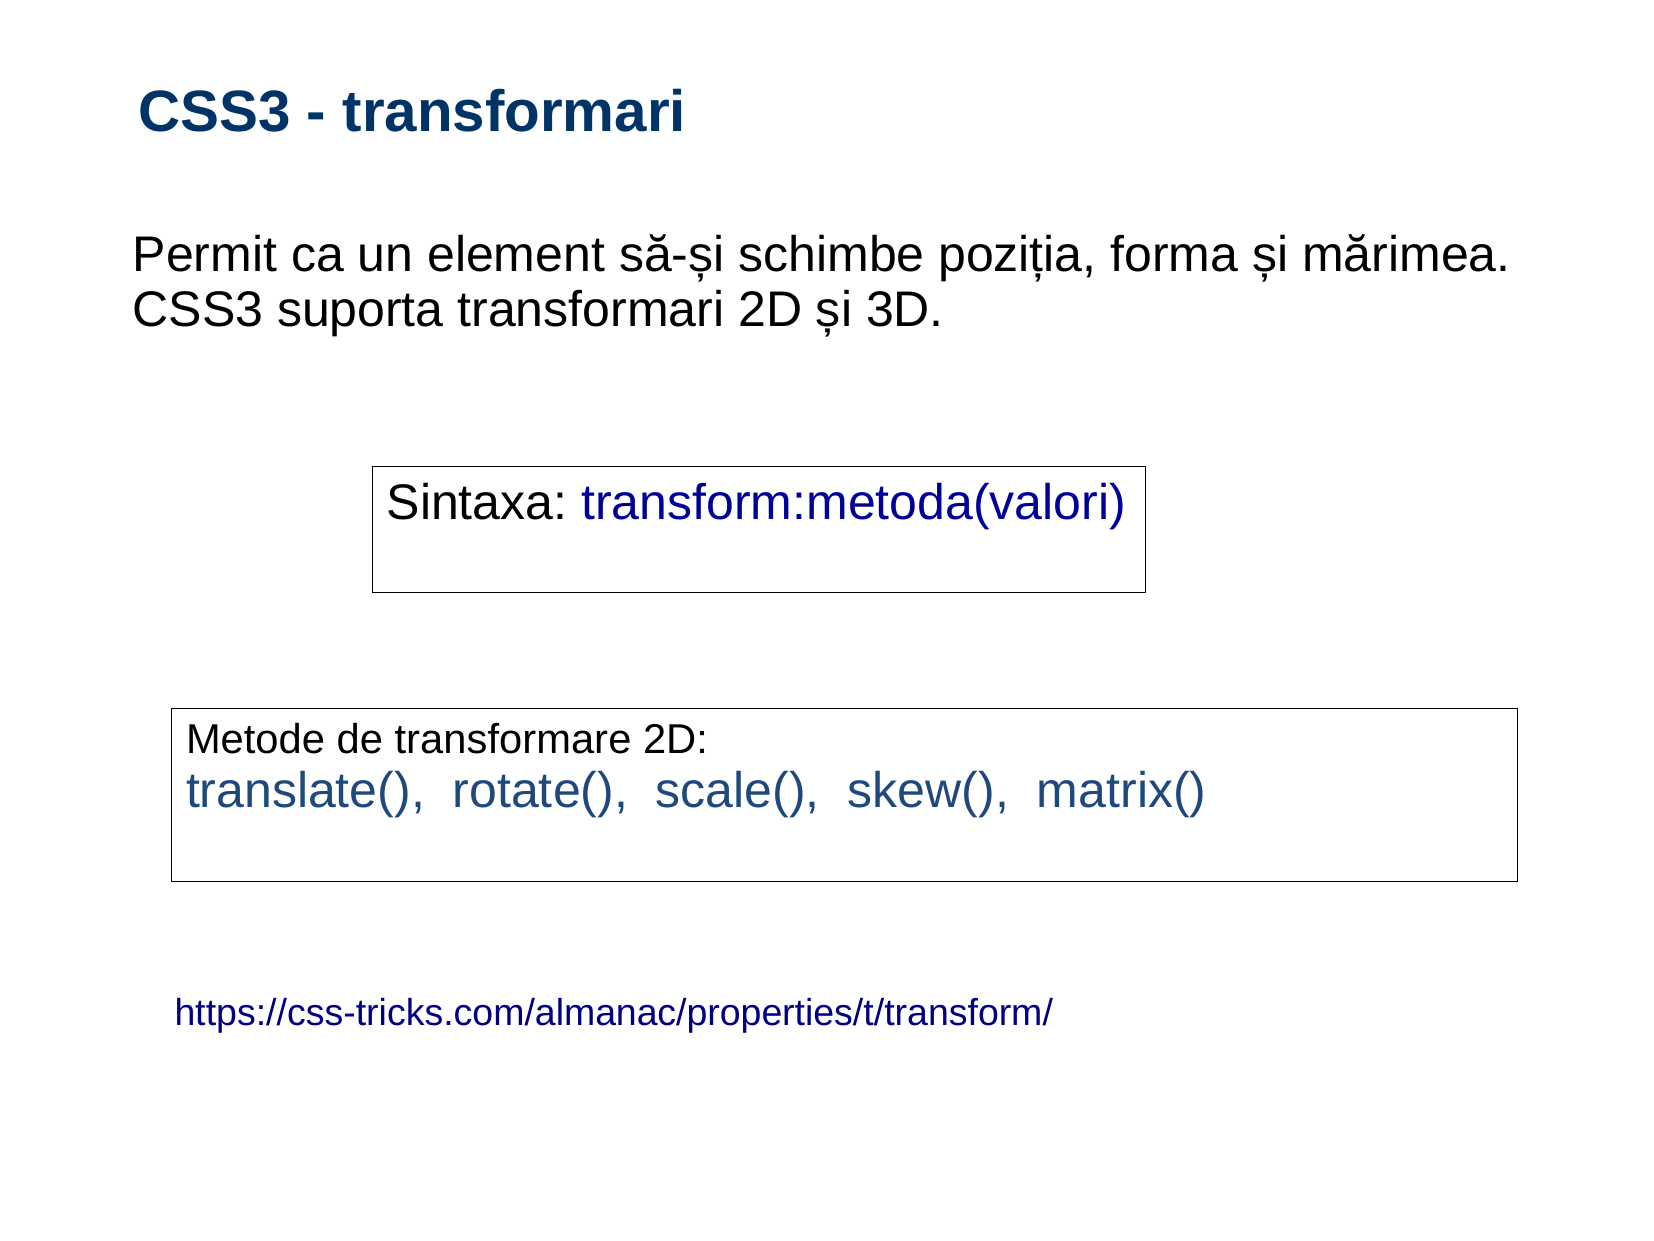

CSS3 - transformari
Permit ca un element să-și schimbe poziția, forma și mărimea.
CSS3 suporta transformari 2D și 3D.
Sintaxa: transform:metoda(valori)
Metode de transformare 2D:
translate(), rotate(), scale(), skew(), matrix()
https://css-tricks.com/almanac/properties/t/transform/